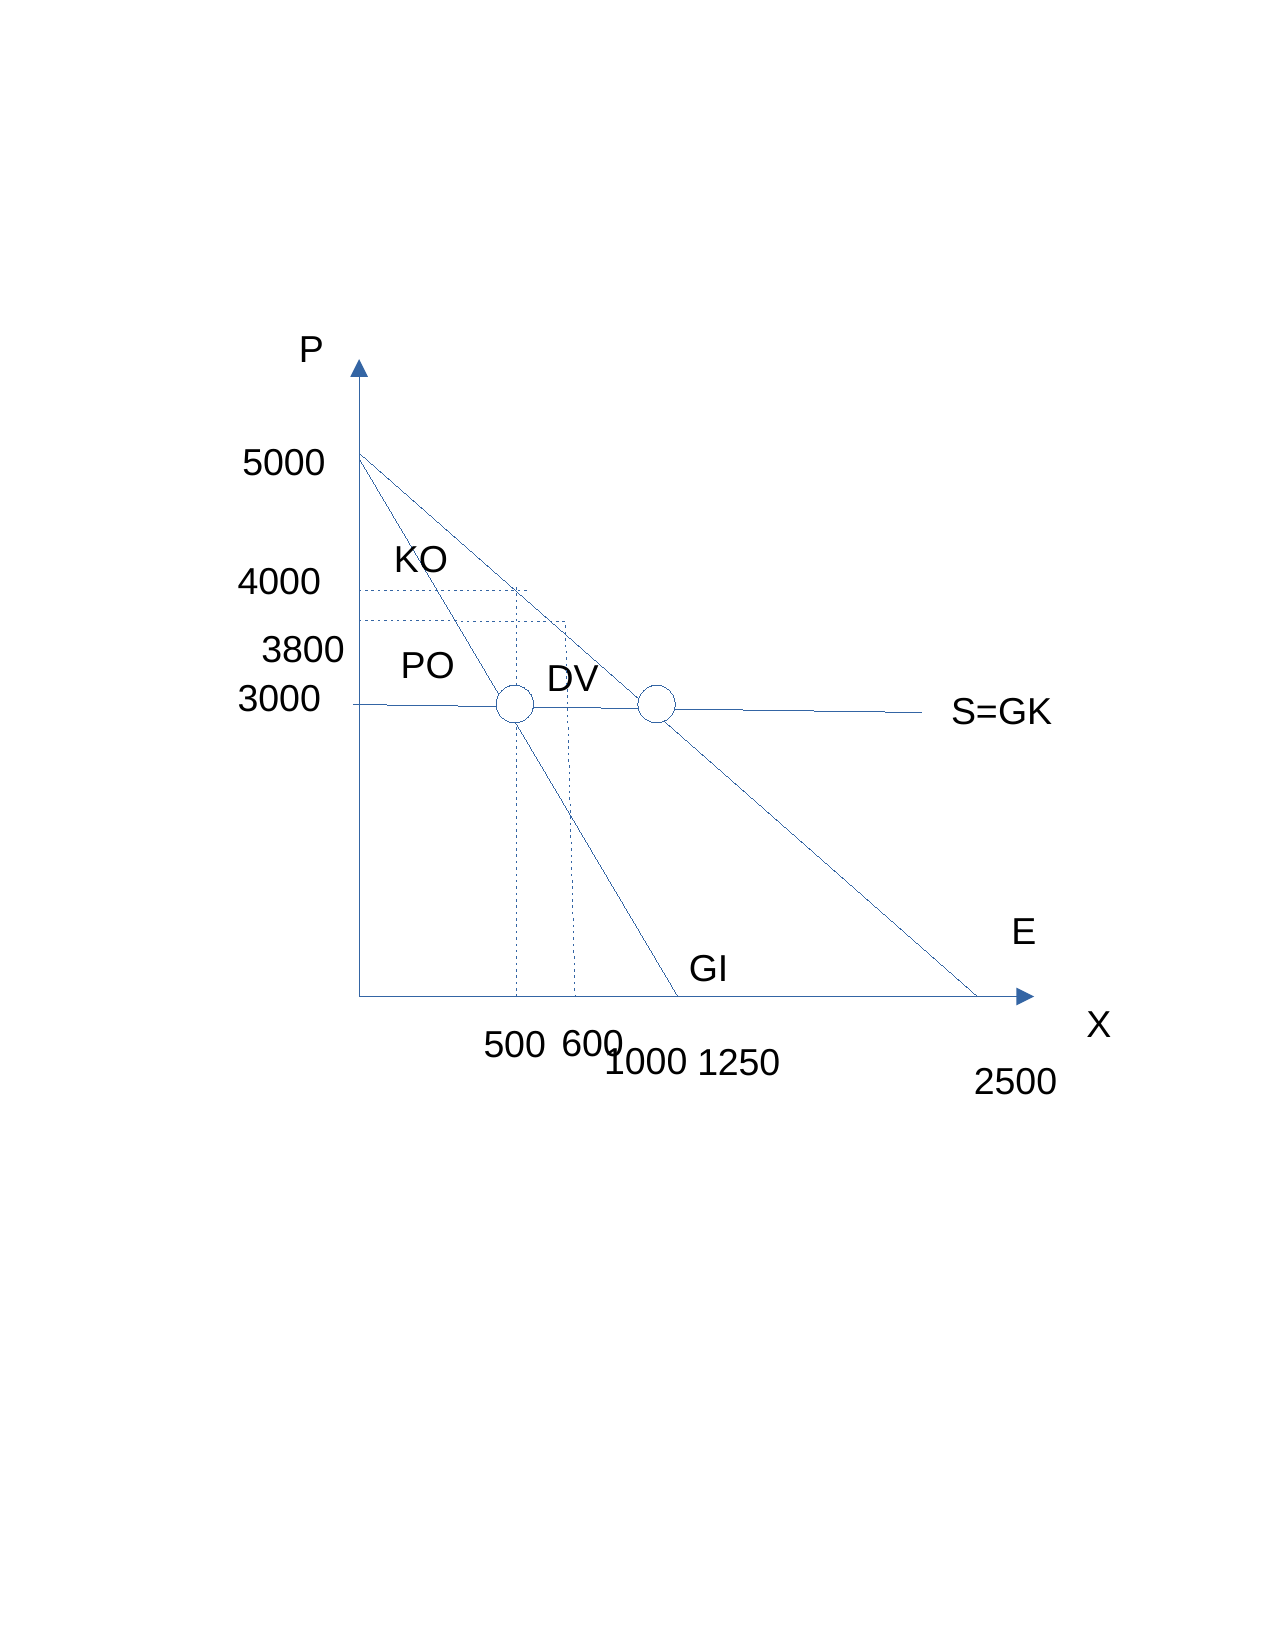

P
5000
KO
4000
3800
PO
DV
3000
S=GK
E
GI
X
600
500
1000
1250
2500